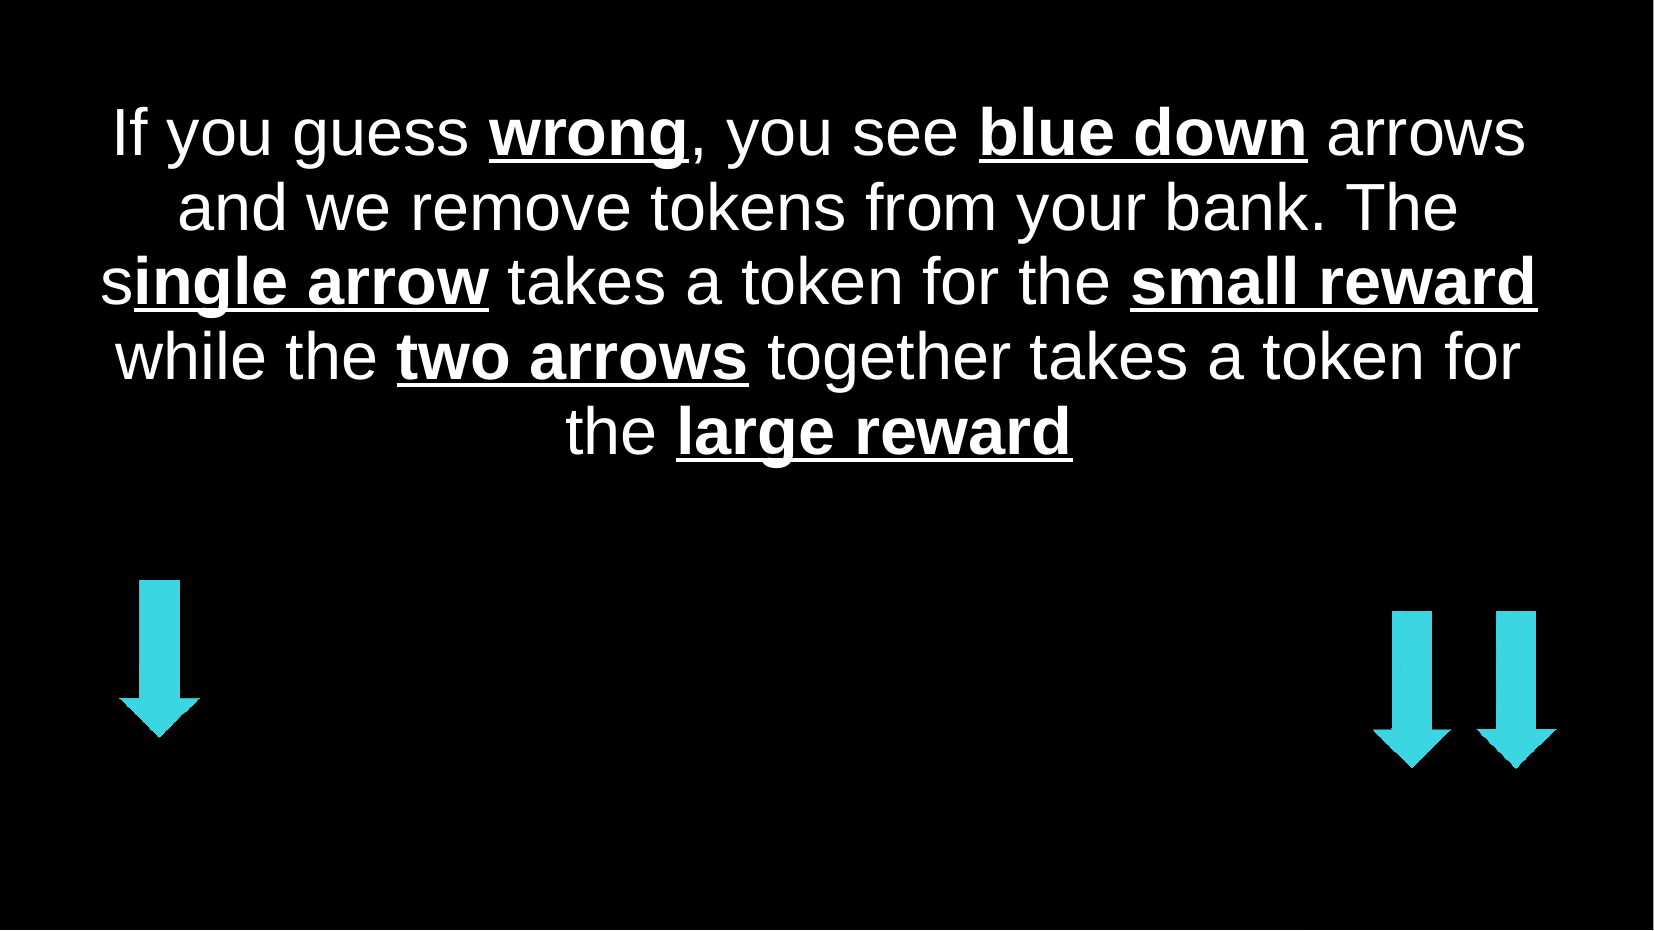

# If you guess wrong, you see blue down arrows and we remove tokens from your bank. The single arrow takes a token for the small reward while the two arrows together takes a token for the large reward